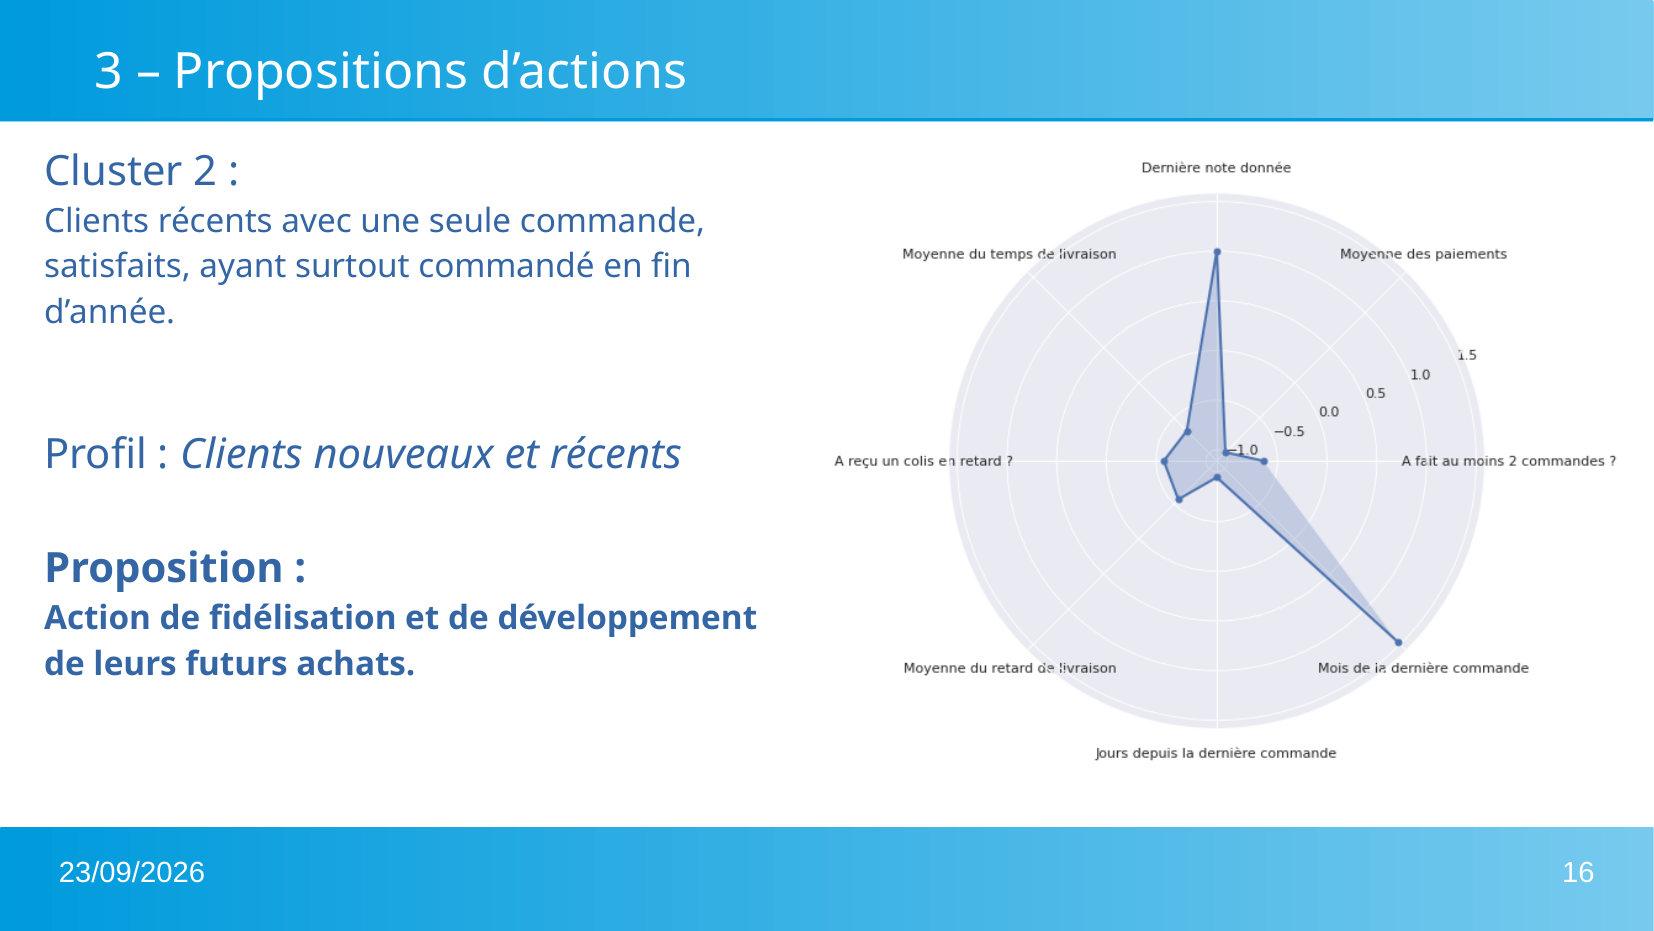

# 3 – Propositions d’actions
Cluster 2 :
Clients récents avec une seule commande, satisfaits, ayant surtout commandé en fin d’année.
Profil : Clients nouveaux et récents
Proposition :
Action de fidélisation et de développement de leurs futurs achats.
16